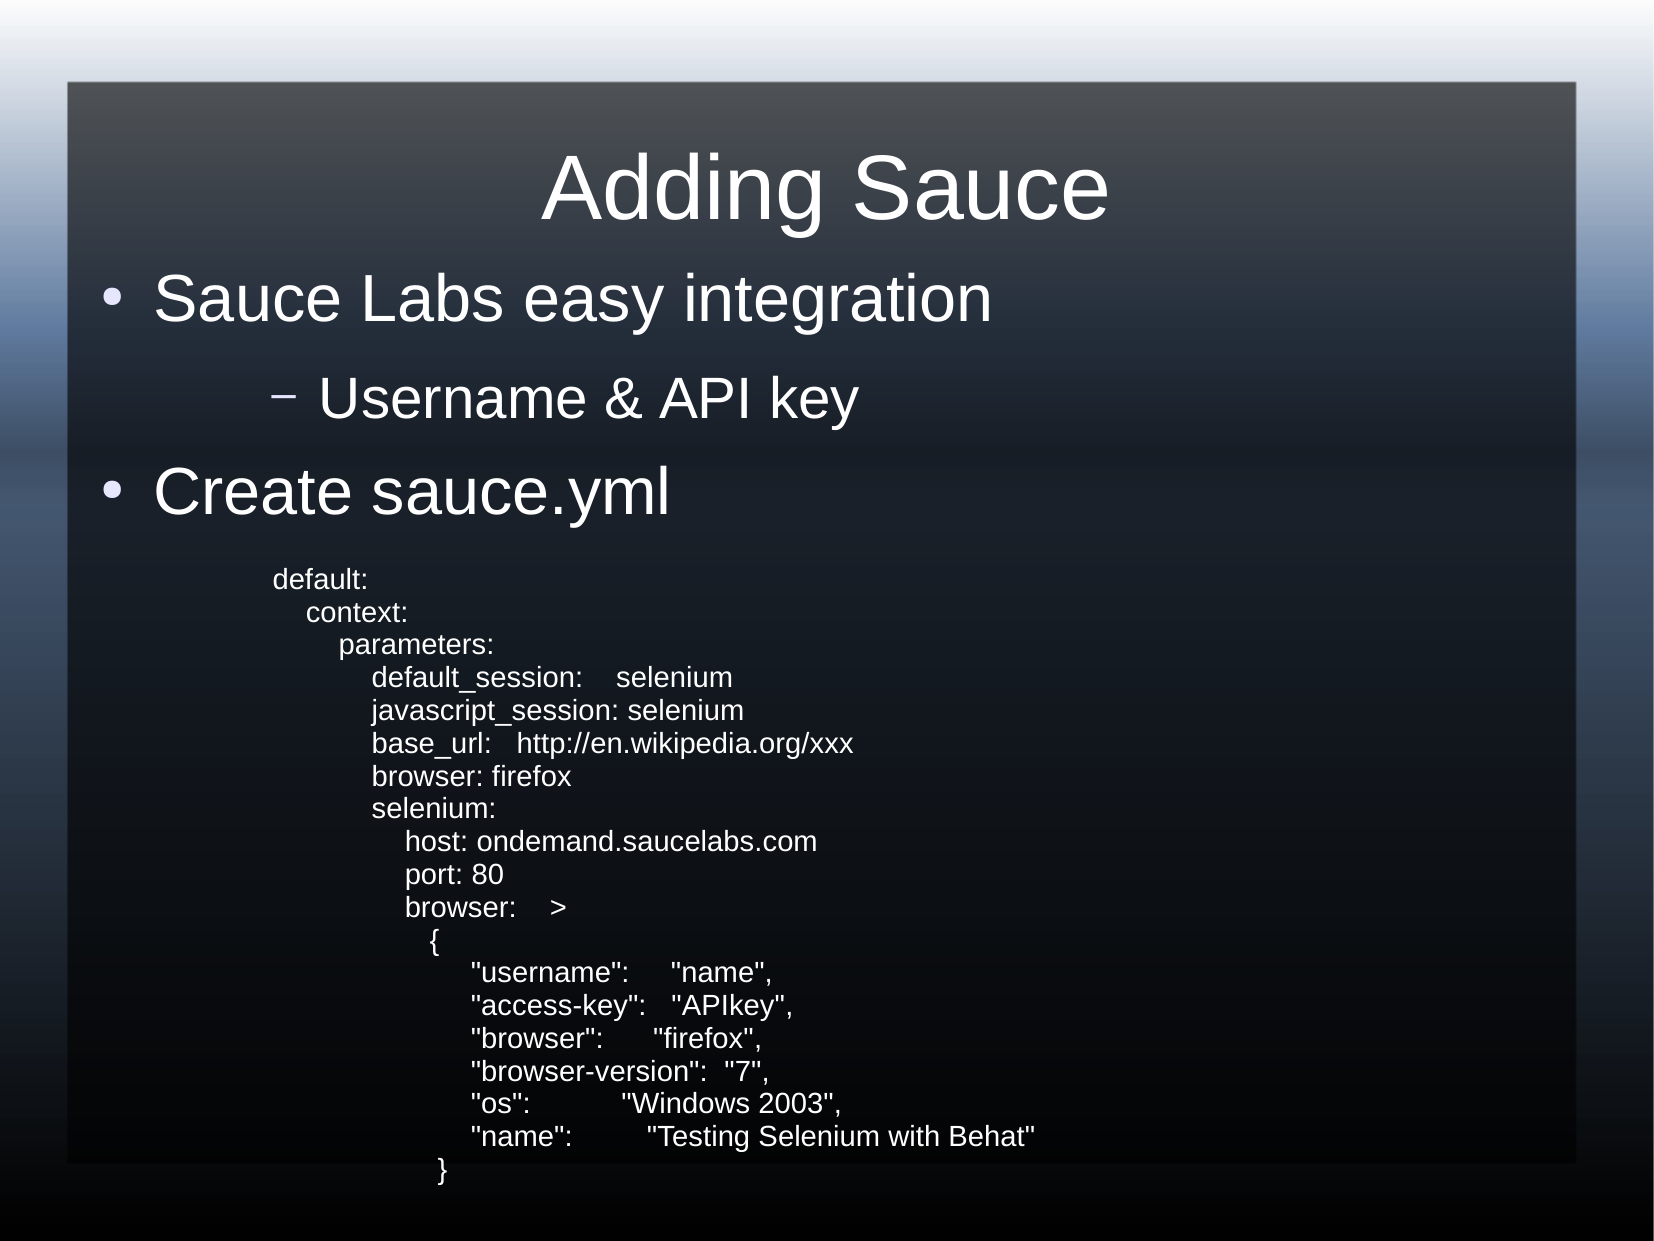

# Adding Sauce
Sauce Labs easy integration
Username & API key
Create sauce.yml
 default:
 context:
 parameters:
 default_session: selenium
 javascript_session: selenium
 base_url: http://en.wikipedia.org/xxx
 browser: firefox
 selenium:
 host: ondemand.saucelabs.com
 port: 80
 browser: >
 {
 "username": "name",
 "access-key": "APIkey",
 "browser": "firefox",
 "browser-version": "7",
 "os": "Windows 2003",
 "name": "Testing Selenium with Behat"
 }